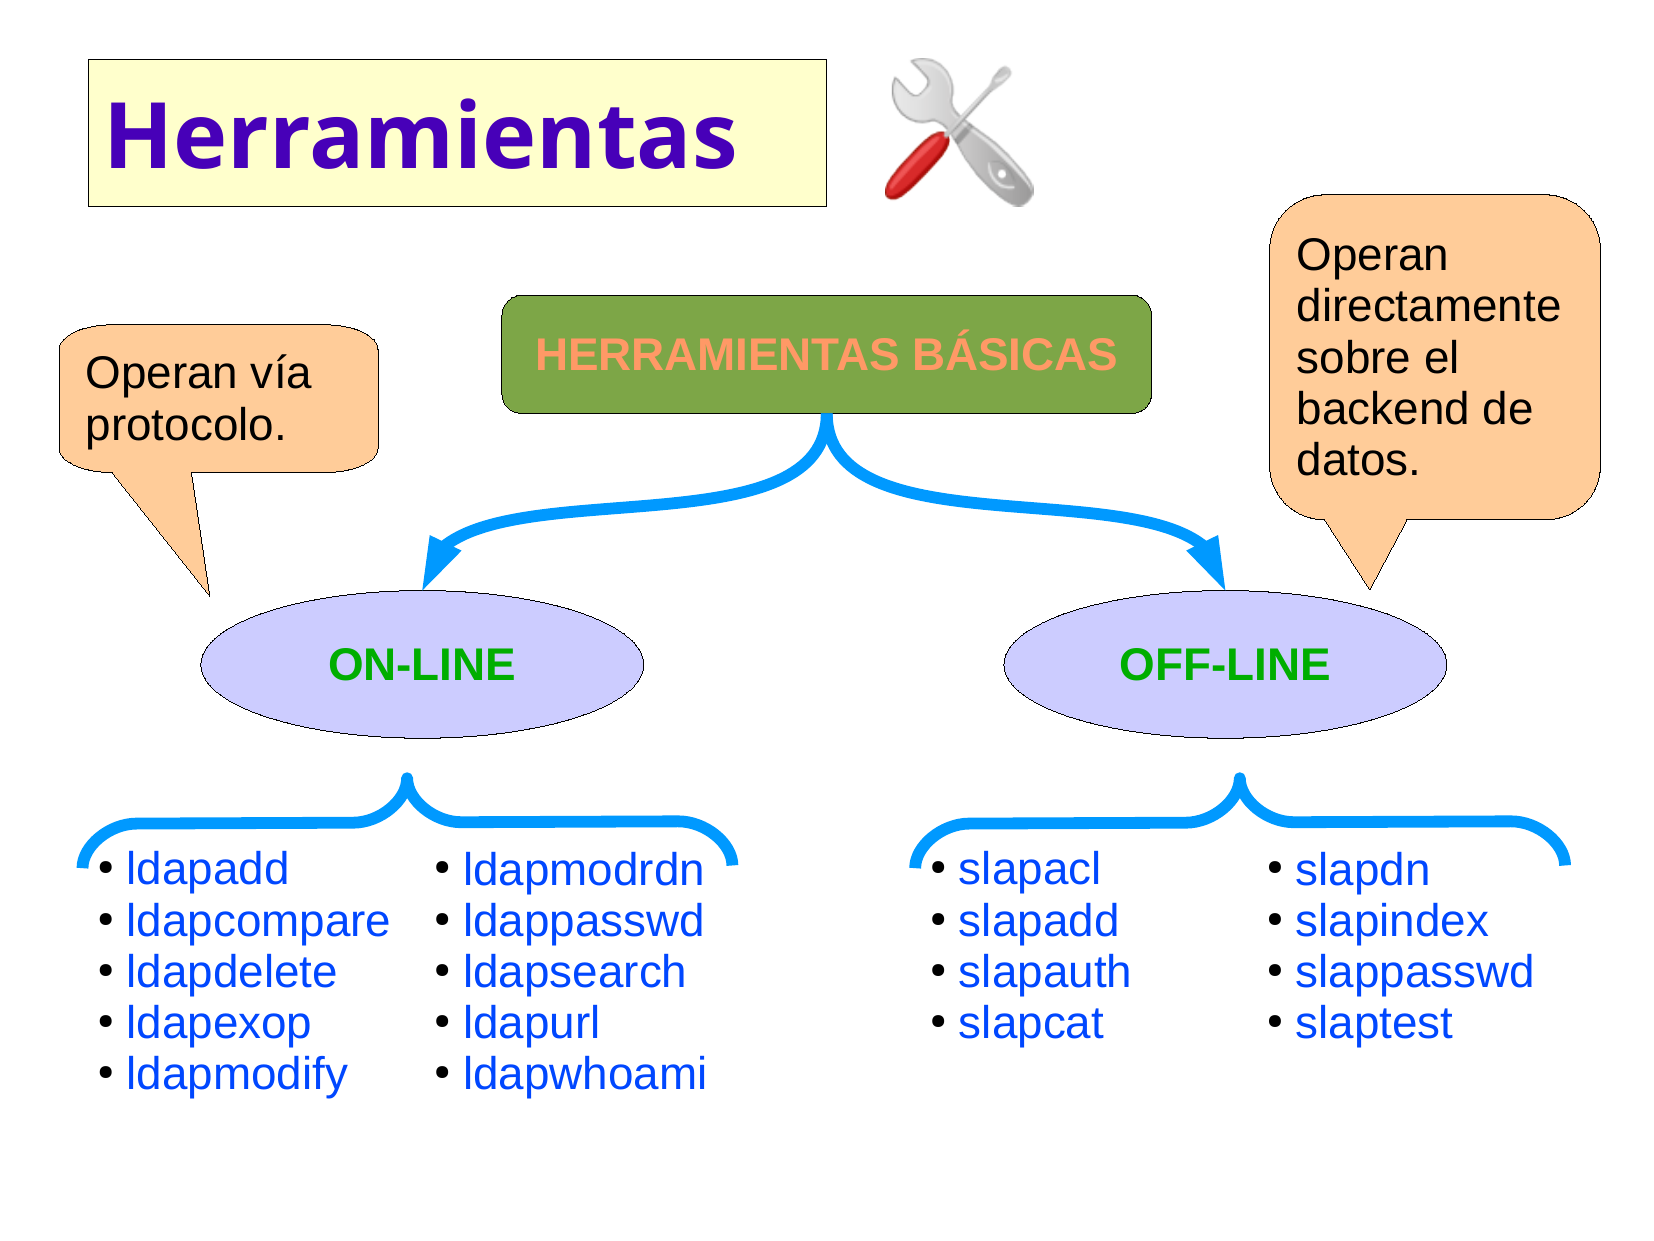

Herramientas
Operan directamente sobre el backend de datos.
HERRAMIENTAS BÁSICAS
Operan vía protocolo.
ON-LINE
OFF-LINE
 ldapadd
 ldapcompare
 ldapdelete
 ldapexop
 ldapmodify
 ldapmodrdn
 ldappasswd
 ldapsearch
 ldapurl
 ldapwhoami
 slapacl
 slapadd
 slapauth
 slapcat
 slapdn
 slapindex
 slappasswd
 slaptest